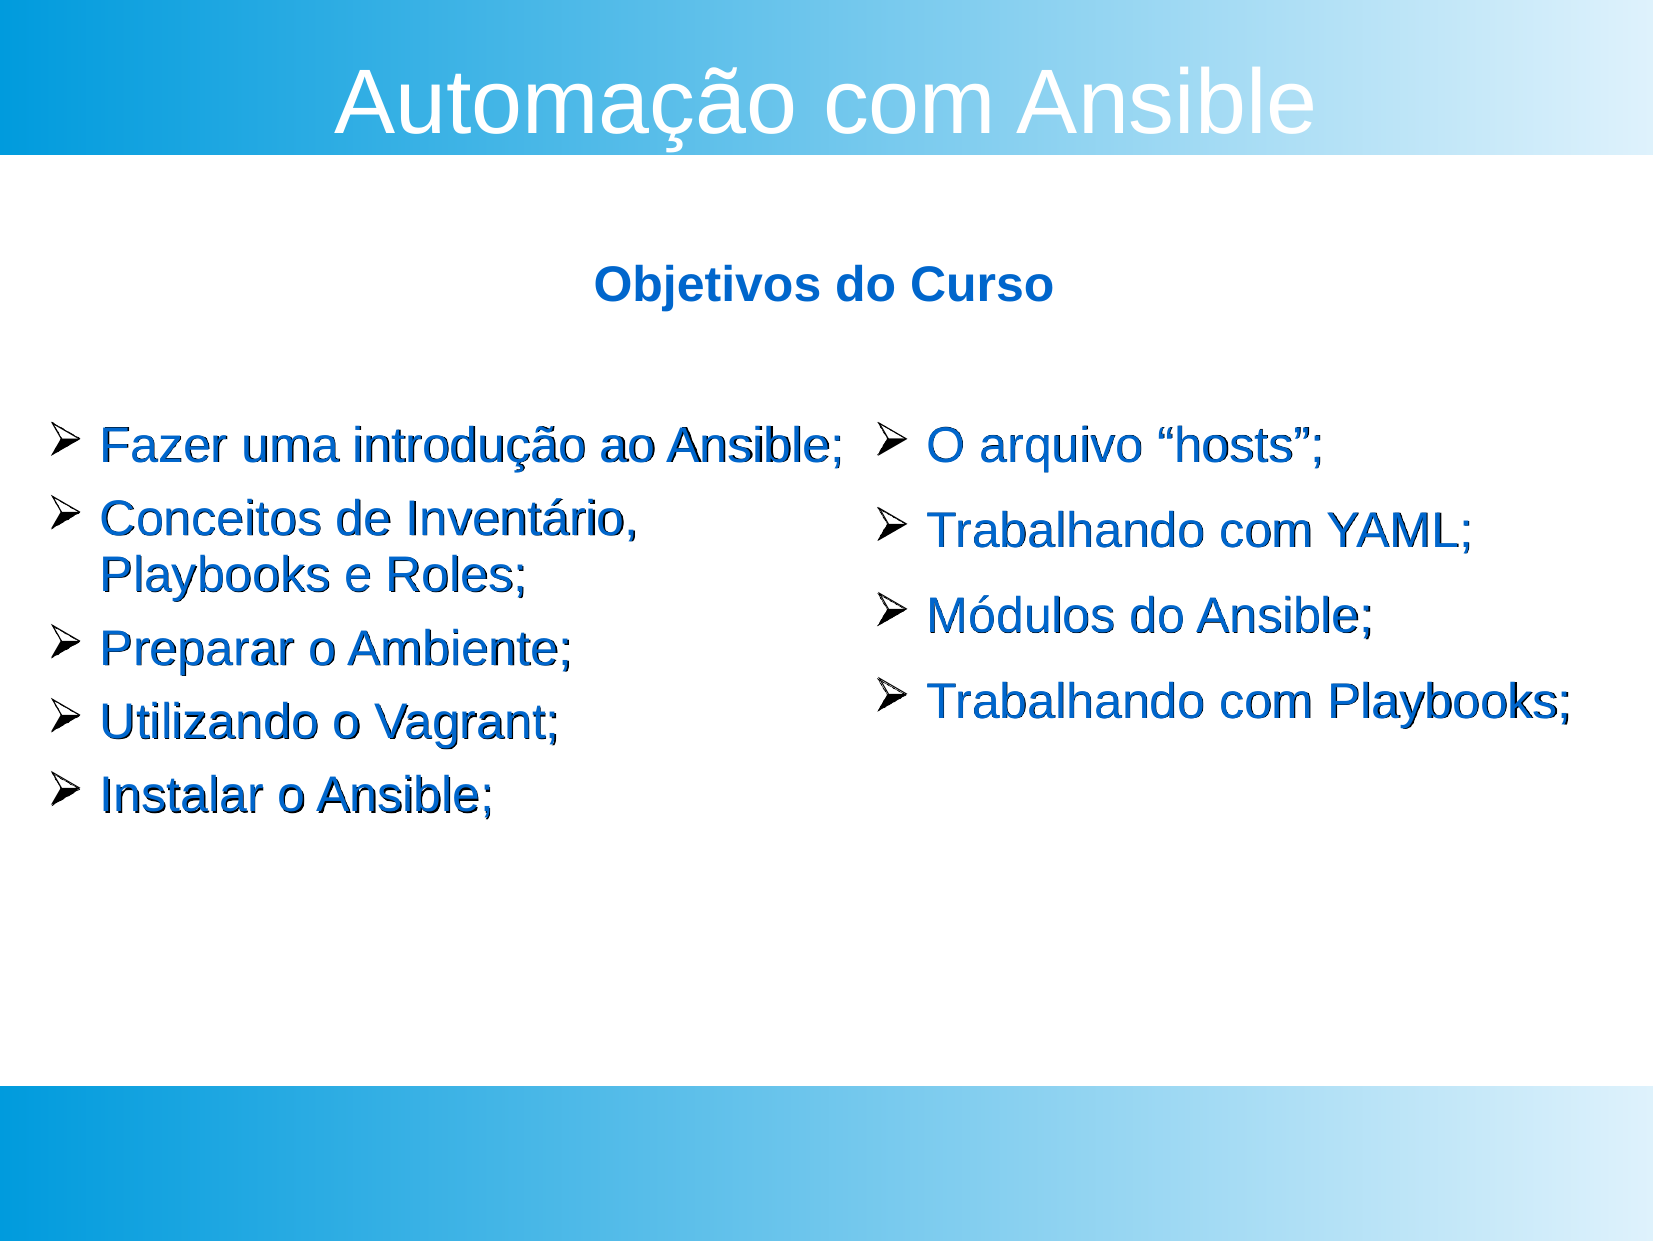

# Automação com Ansible
Objetivos do Curso
Fazer uma introdução ao Ansible;
Conceitos de Inventário,
Playbooks e Roles;
Preparar o Ambiente;
Utilizando o Vagrant;
Instalar o Ansible;
O arquivo “hosts”;
Trabalhando com YAML;
Módulos do Ansible;
Trabalhando com Playbooks;